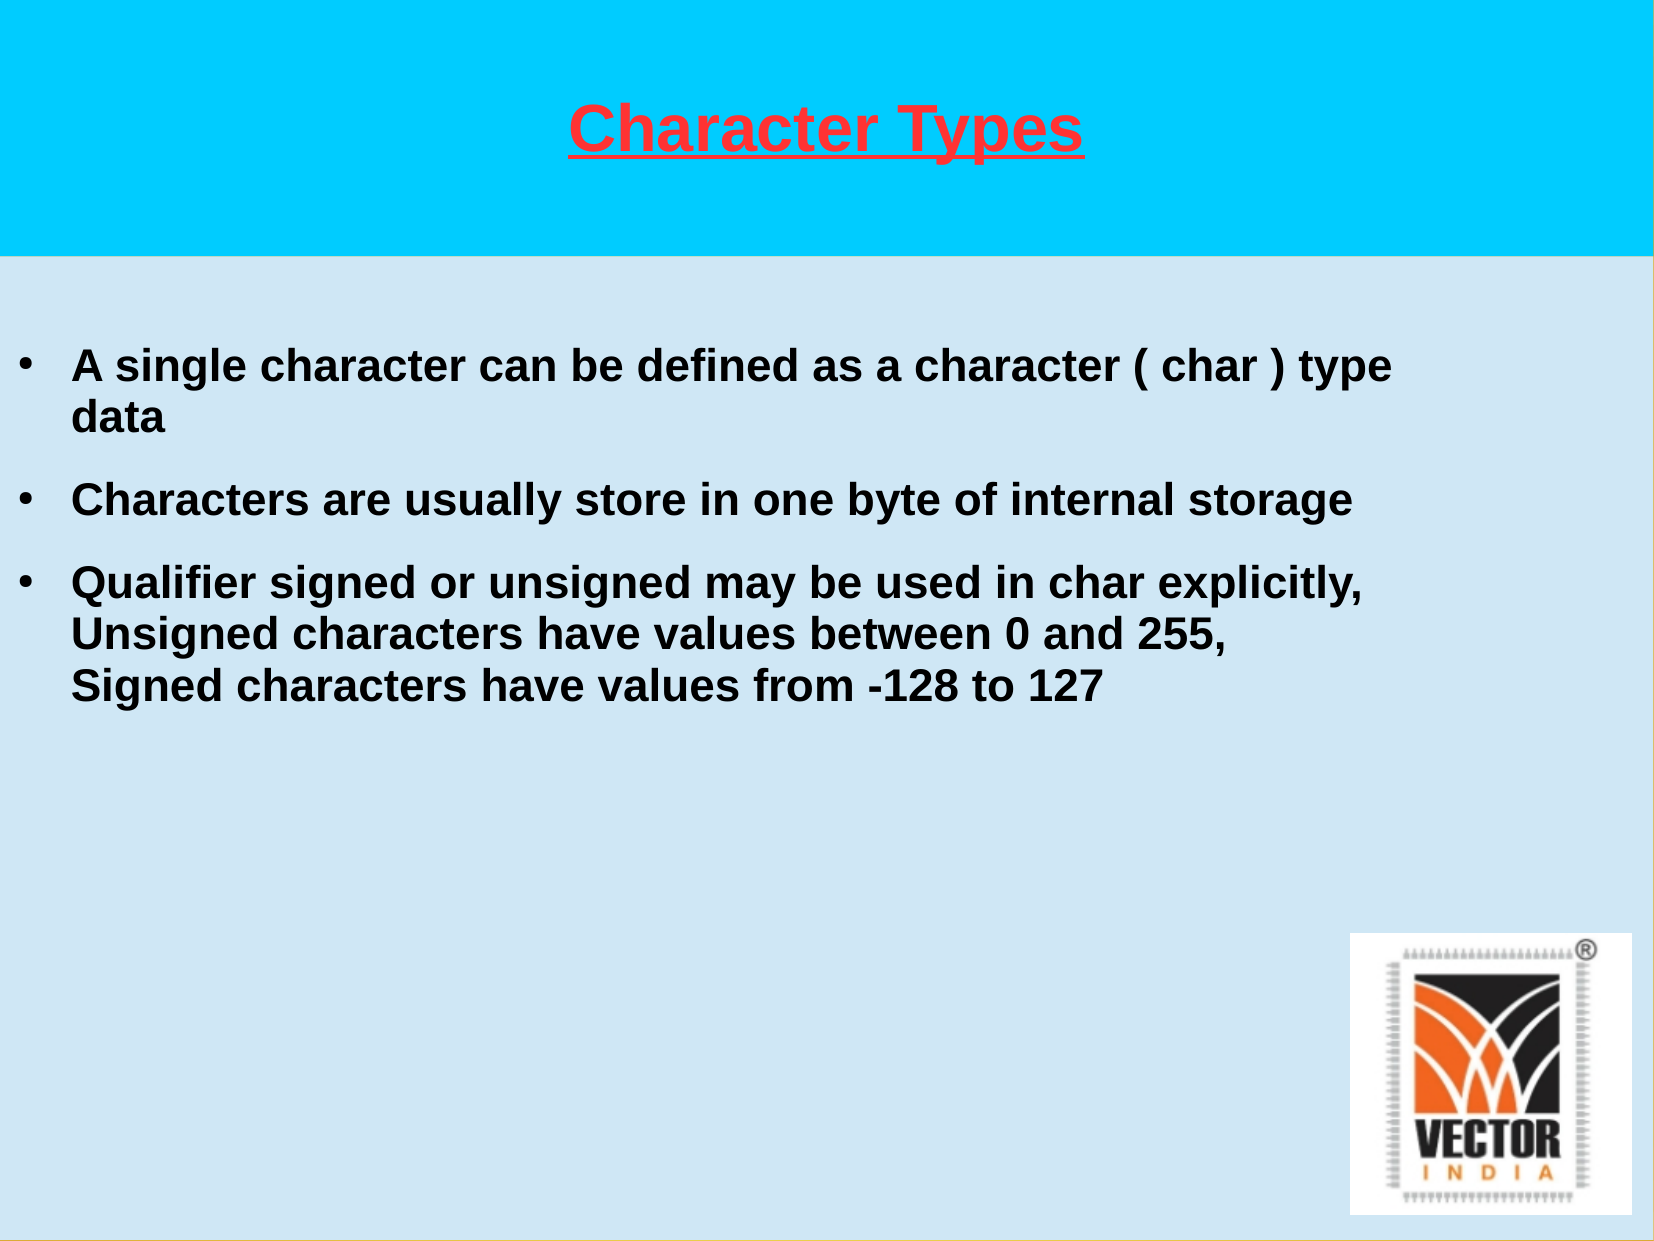

# Character Types
A single character can be defined as a character ( char ) type data
Characters are usually store in one byte of internal storage
Qualifier signed or unsigned may be used in char explicitly, Unsigned characters have values between 0 and 255, Signed characters have values from -128 to 127